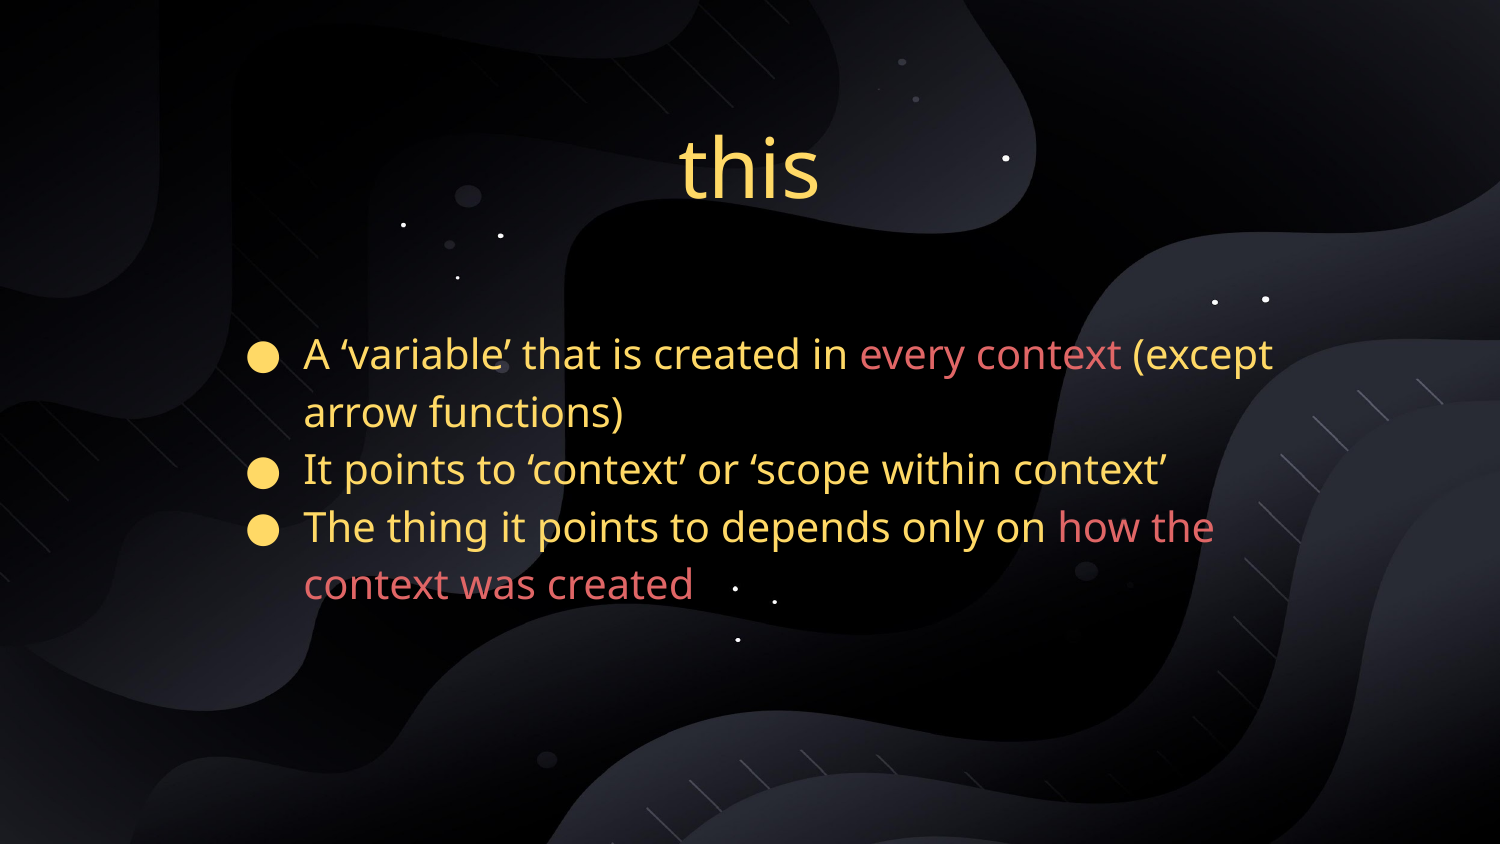

# this
A ‘variable’ that is created in every context (except arrow functions)
It points to ‘context’ or ‘scope within context’
The thing it points to depends only on how the context was created